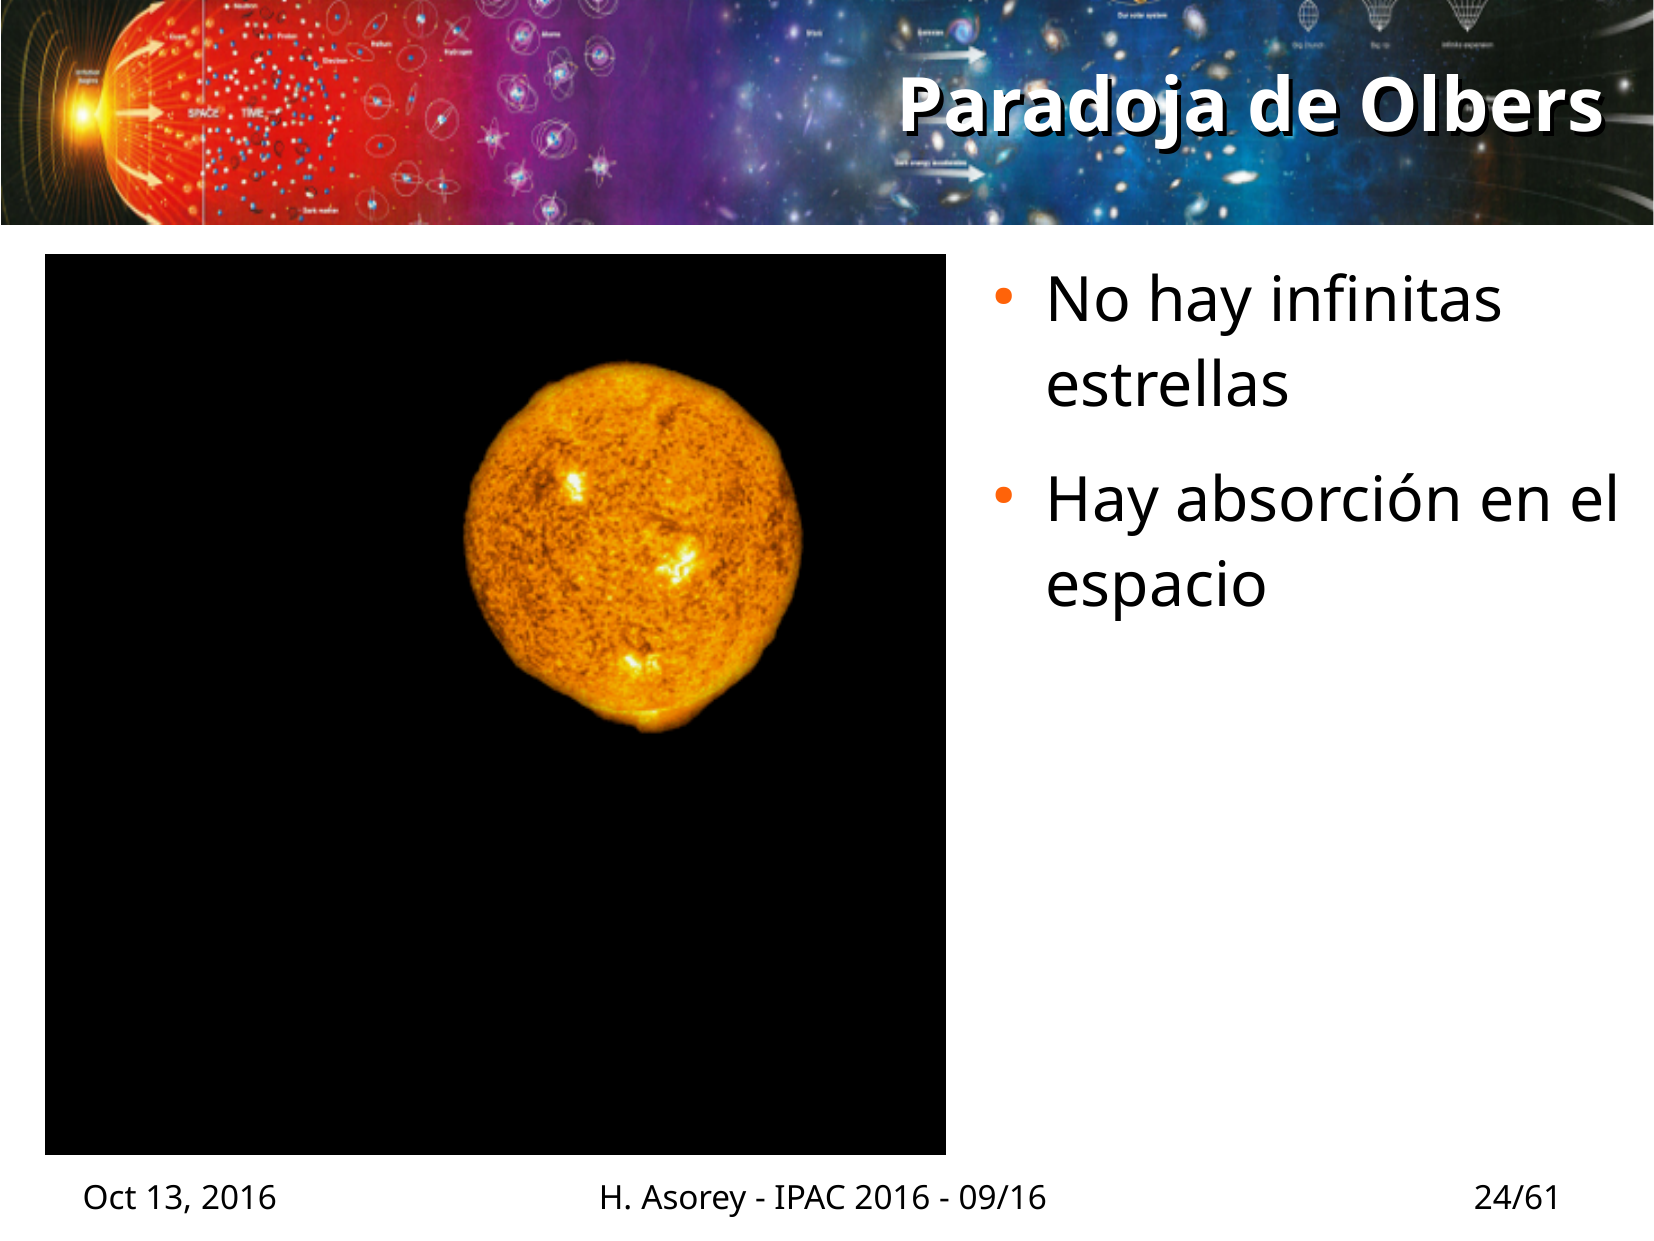

# Paradoja de Olbers
No hay infinitas estrellas
Hay absorción en el espacio
Oct 13, 2016
H. Asorey - IPAC 2016 - 09/16
24